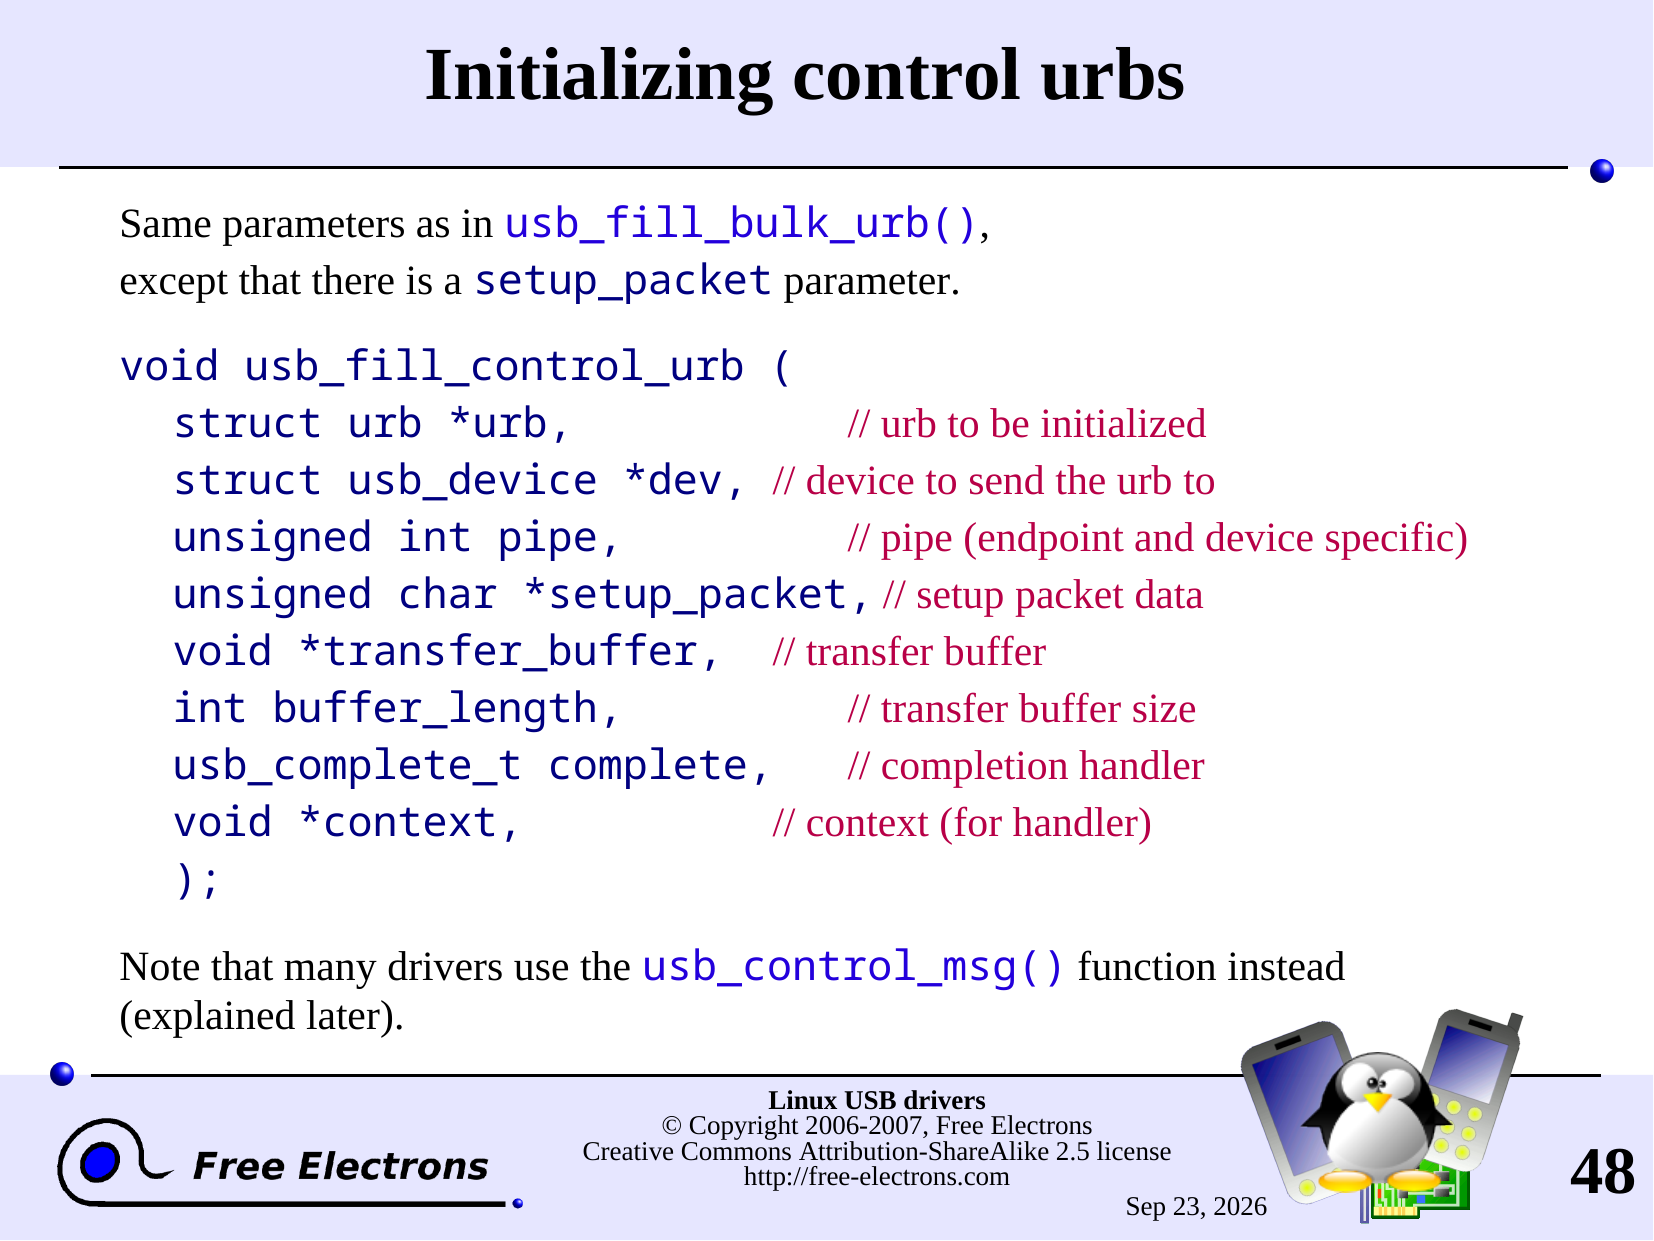

# Initializing control urbs
Same parameters as in usb_fill_bulk_urb(),
except that there is a setup_packet parameter.
void usb_fill_control_urb (
struct urb *urb,				// urb to be initialized
struct usb_device *dev,	// device to send the urb to
unsigned int pipe,			// pipe (endpoint and device specific)
unsigned char *setup_packet, // setup packet data
void *transfer_buffer,	// transfer buffer
int buffer_length,			// transfer buffer size
usb_complete_t complete,	// completion handler
void *context,				// context (for handler)
);
Note that many drivers use the usb_control_msg() function instead
(explained later).